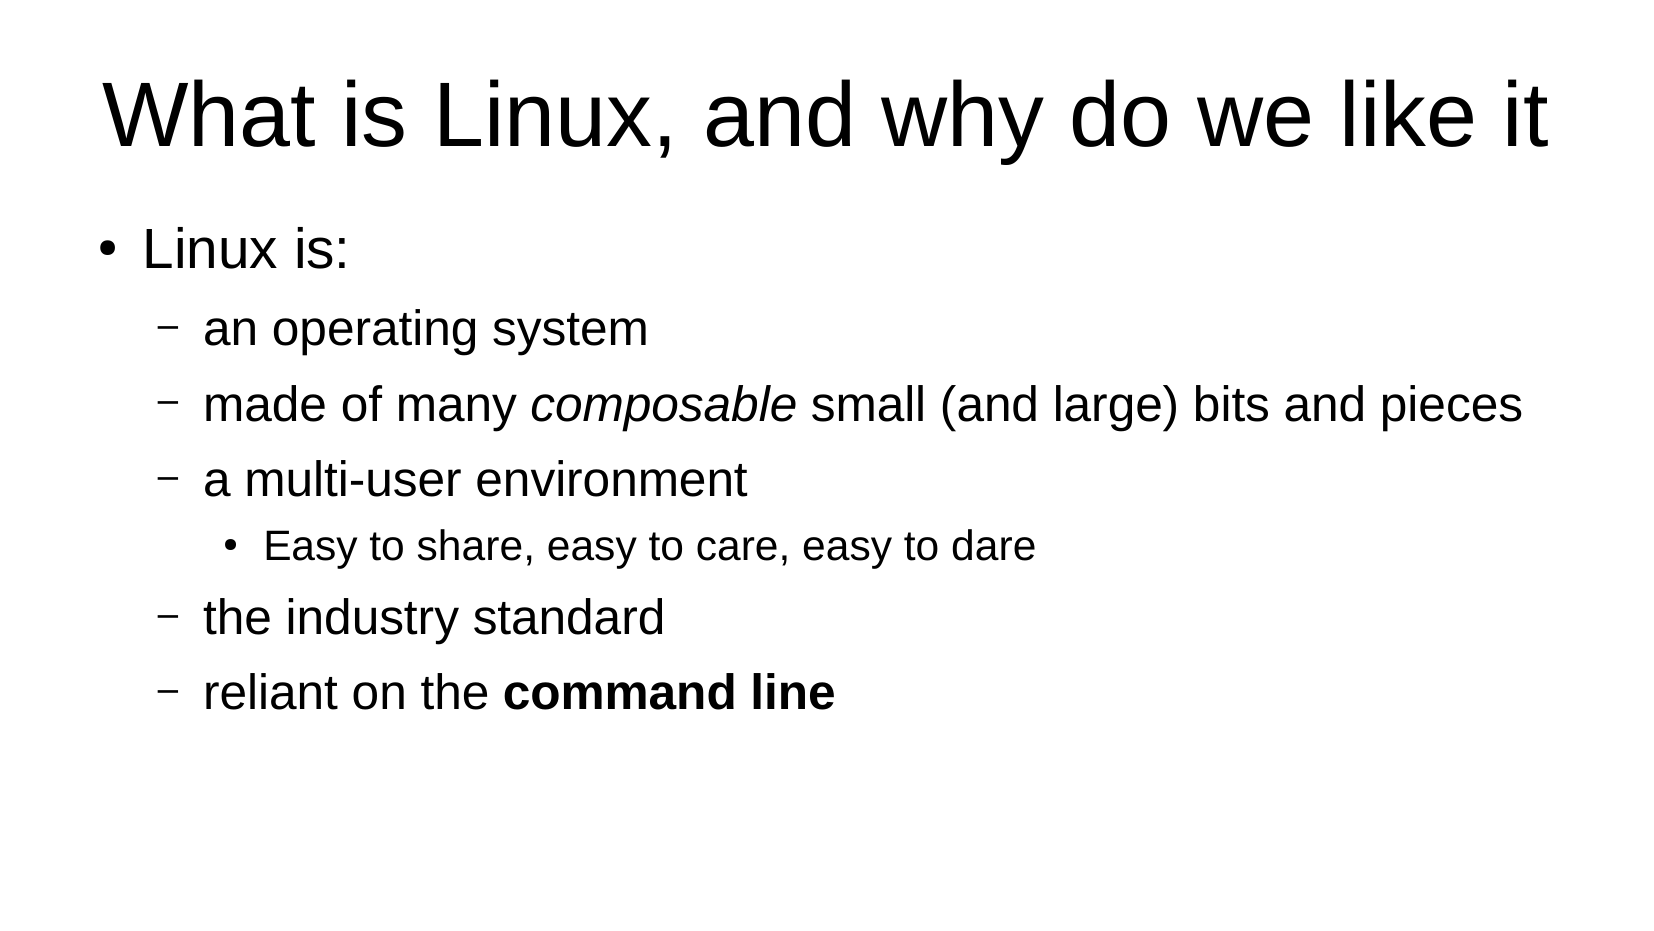

# What is Linux, and why do we like it
Linux is:
an operating system
made of many composable small (and large) bits and pieces
a multi-user environment
Easy to share, easy to care, easy to dare
the industry standard
reliant on the command line